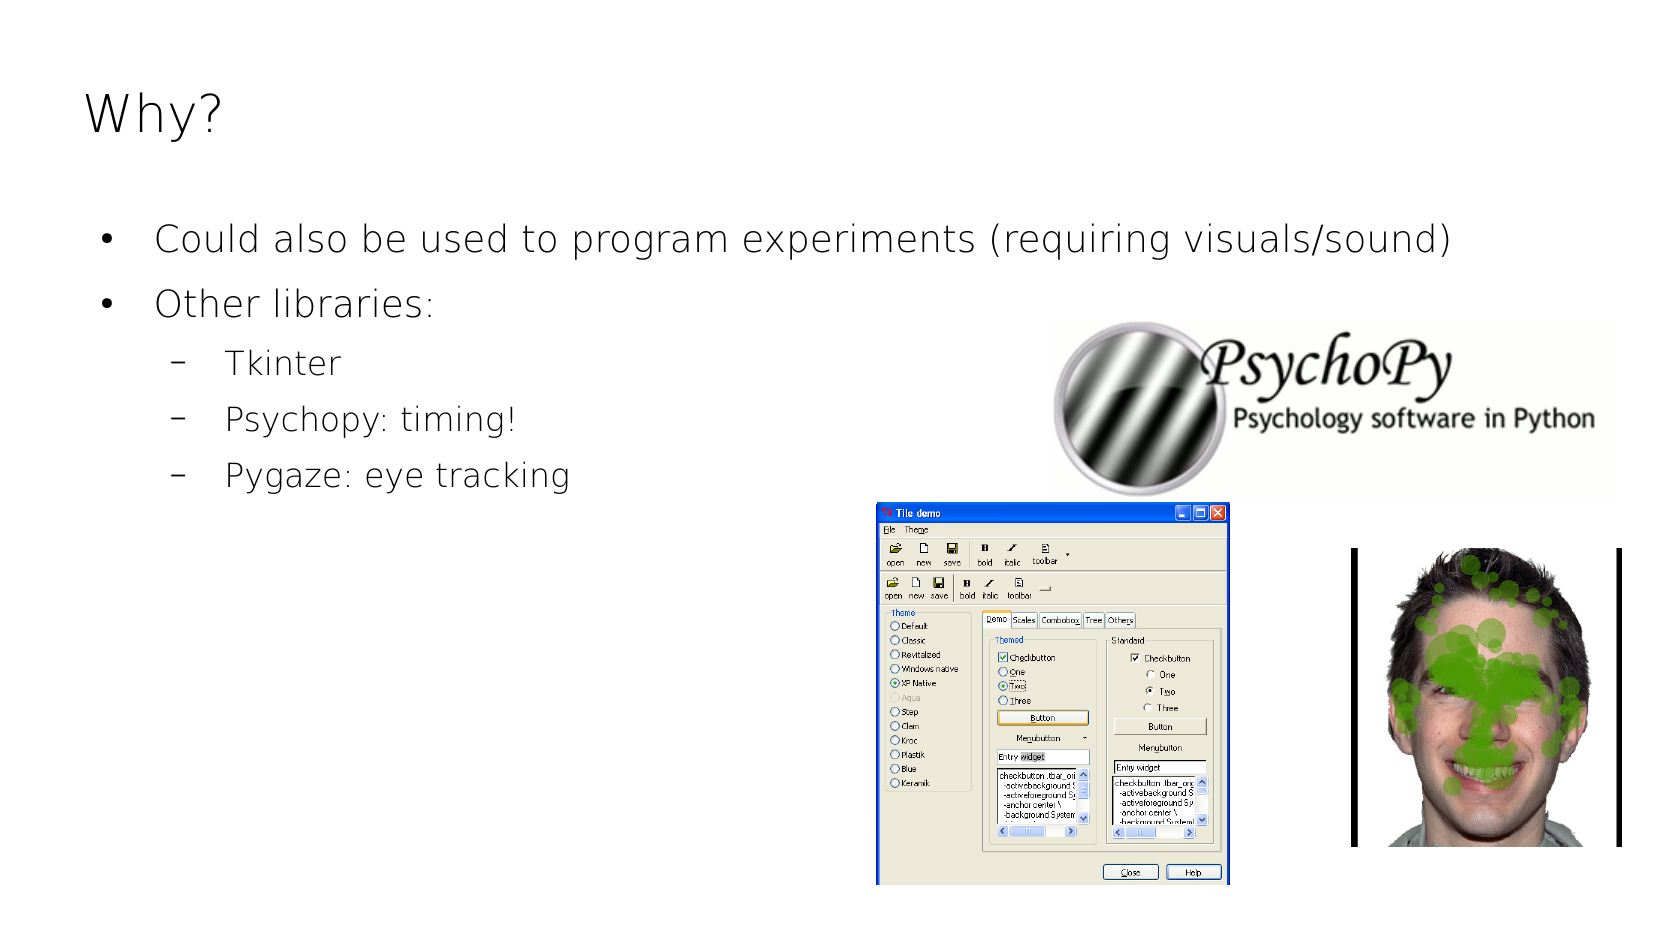

# Why?
Could also be used to program experiments (requiring visuals/sound)
Other libraries:
Tkinter
Psychopy: timing!
Pygaze: eye tracking